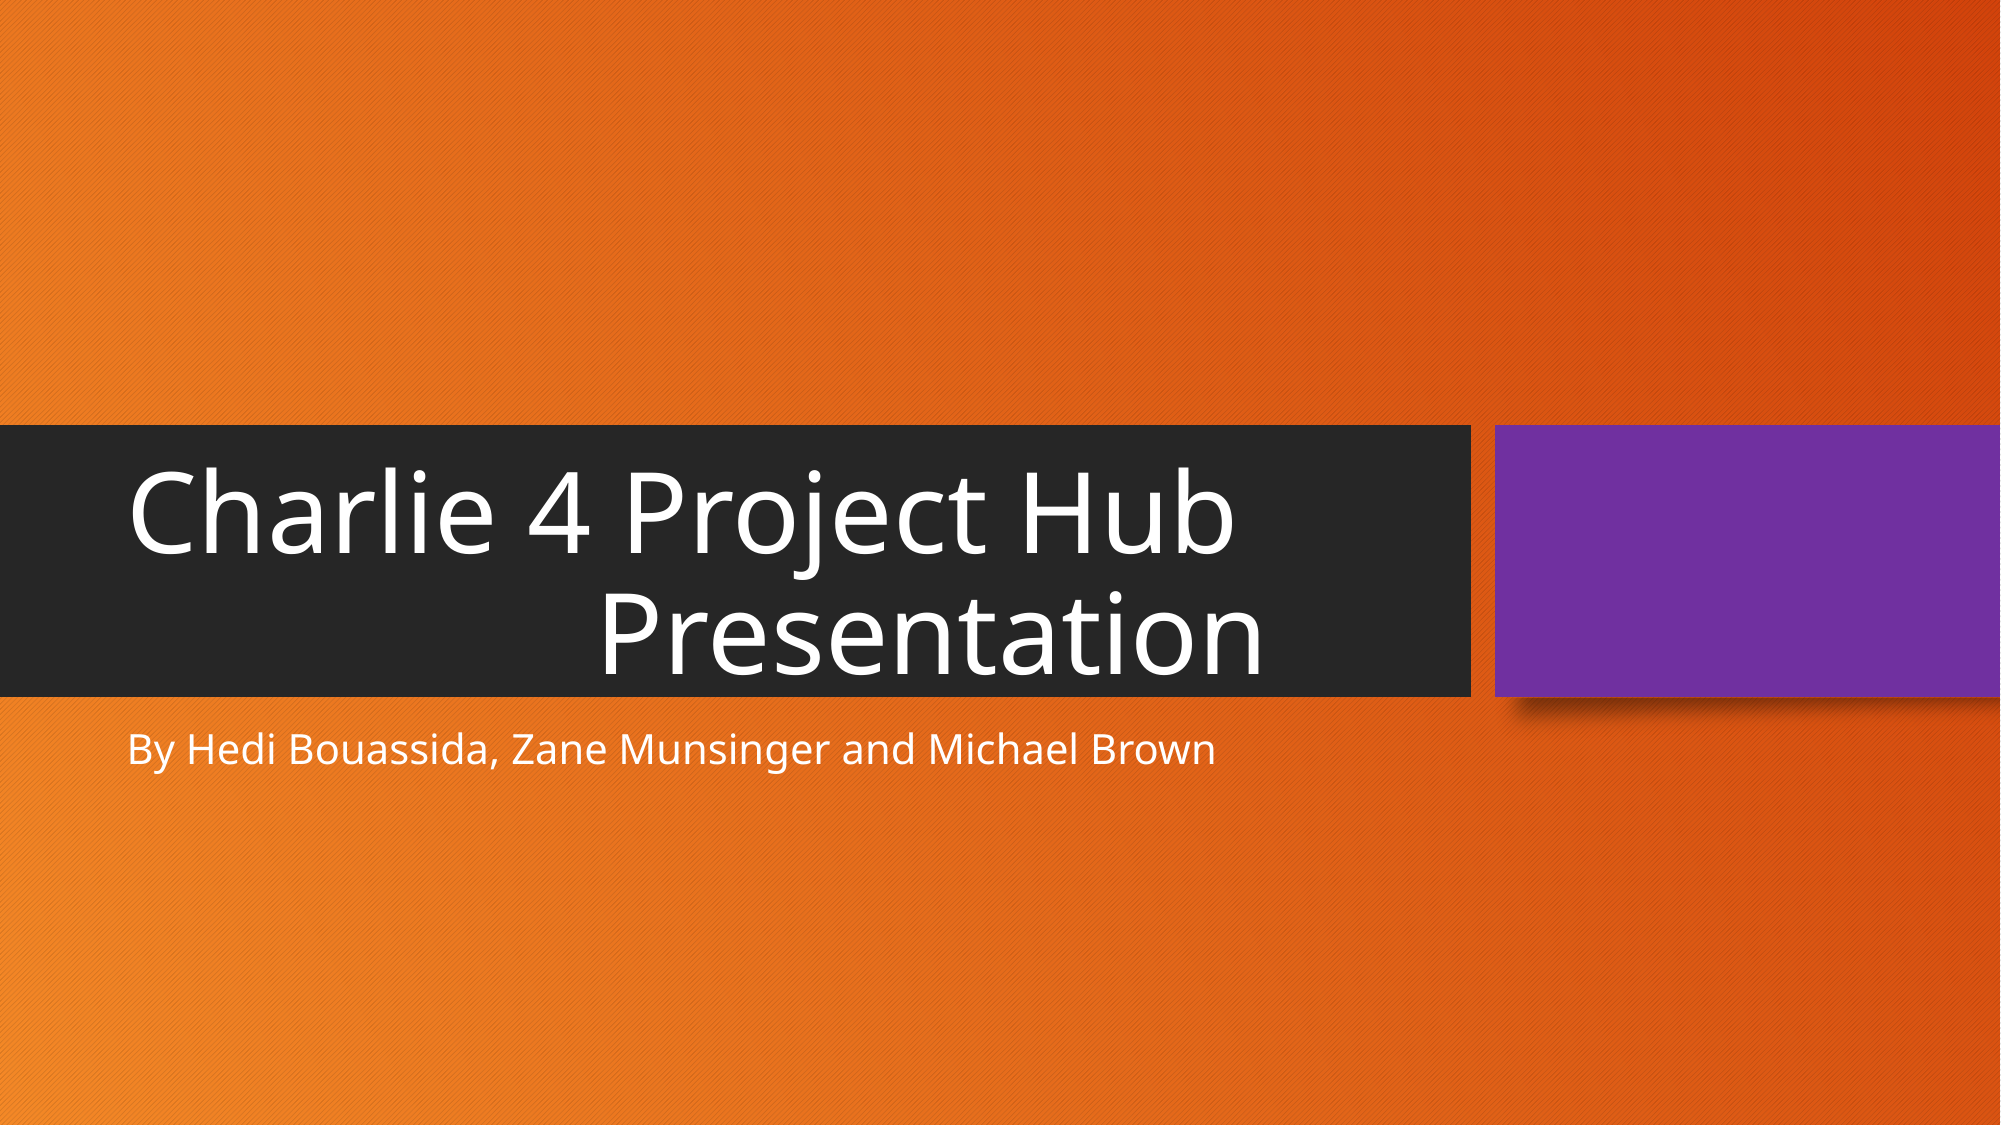

# Charlie 4 Project Hub Presentation
By Hedi Bouassida, Zane Munsinger and Michael Brown